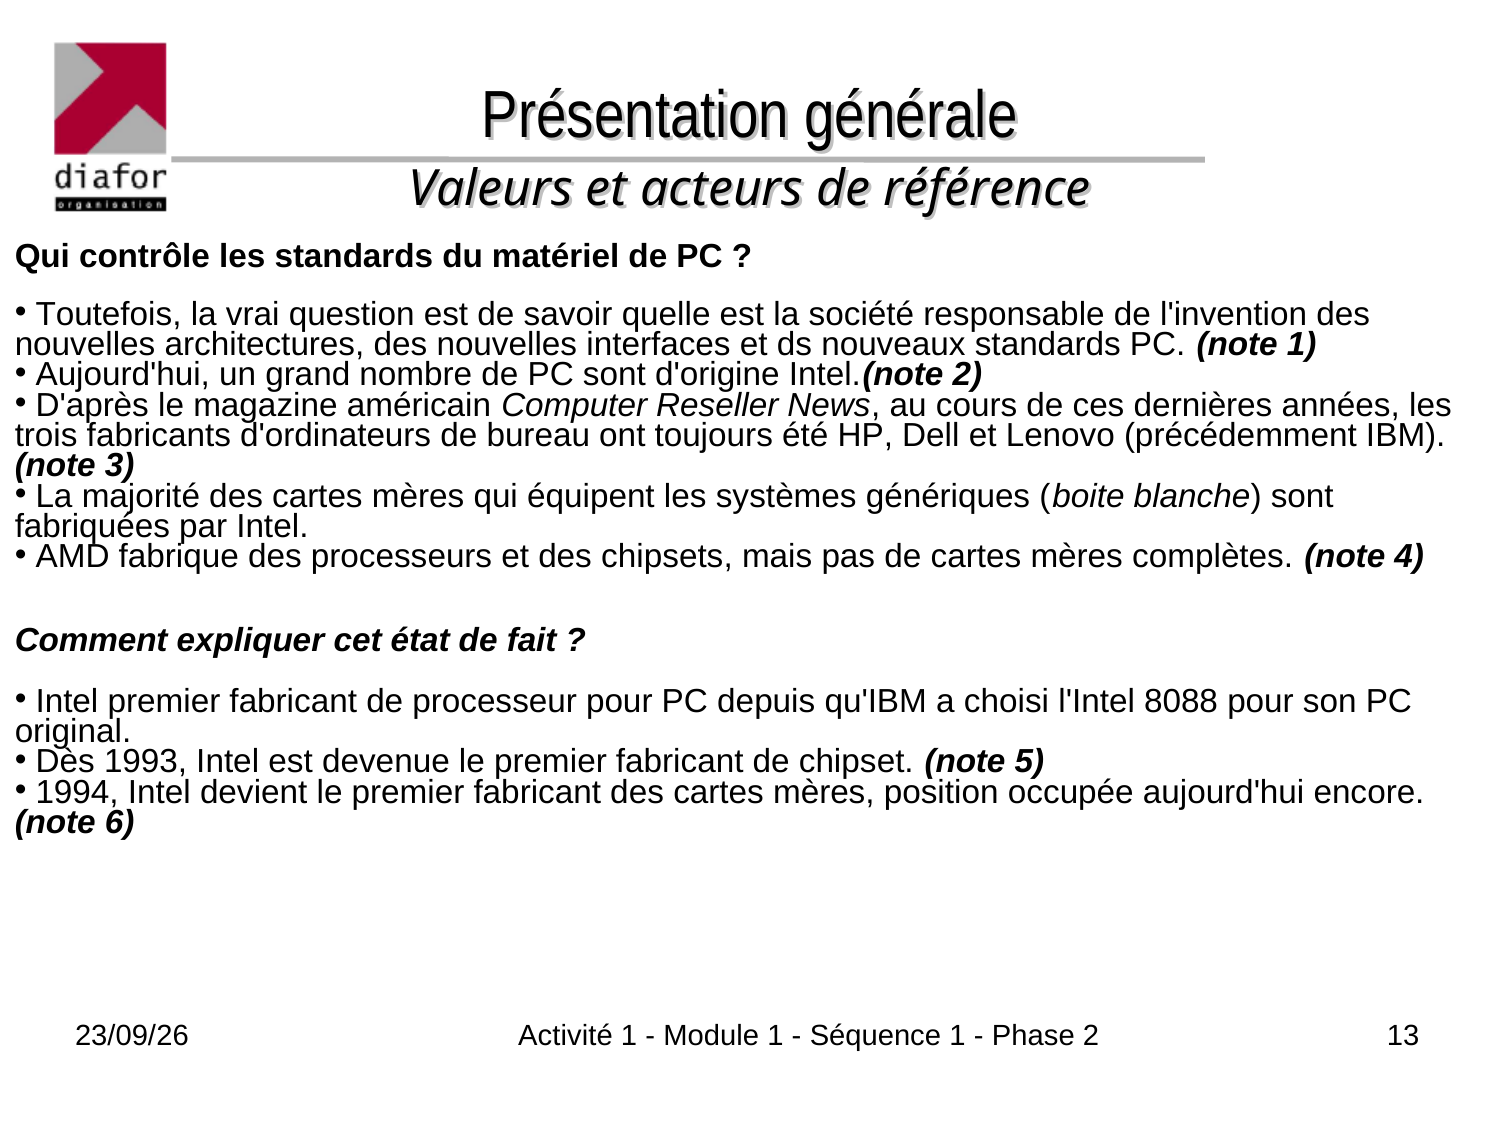

# Présentation générale Valeurs et acteurs de référence
Qui contrôle les standards du matériel de PC ?
 Toutefois, la vrai question est de savoir quelle est la société responsable de l'invention des nouvelles architectures, des nouvelles interfaces et ds nouveaux standards PC. (note 1)
 Aujourd'hui, un grand nombre de PC sont d'origine Intel.(note 2)
 D'après le magazine américain Computer Reseller News, au cours de ces dernières années, les trois fabricants d'ordinateurs de bureau ont toujours été HP, Dell et Lenovo (précédemment IBM). (note 3)
 La majorité des cartes mères qui équipent les systèmes génériques (boite blanche) sont fabriquées par Intel.
 AMD fabrique des processeurs et des chipsets, mais pas de cartes mères complètes. (note 4)
Comment expliquer cet état de fait ?
 Intel premier fabricant de processeur pour PC depuis qu'IBM a choisi l'Intel 8088 pour son PC original.
 Dès 1993, Intel est devenue le premier fabricant de chipset. (note 5)
 1994, Intel devient le premier fabricant des cartes mères, position occupée aujourd'hui encore.(note 6)
Activité 1 - Module 1 - Séquence 1 - Phase 2
13